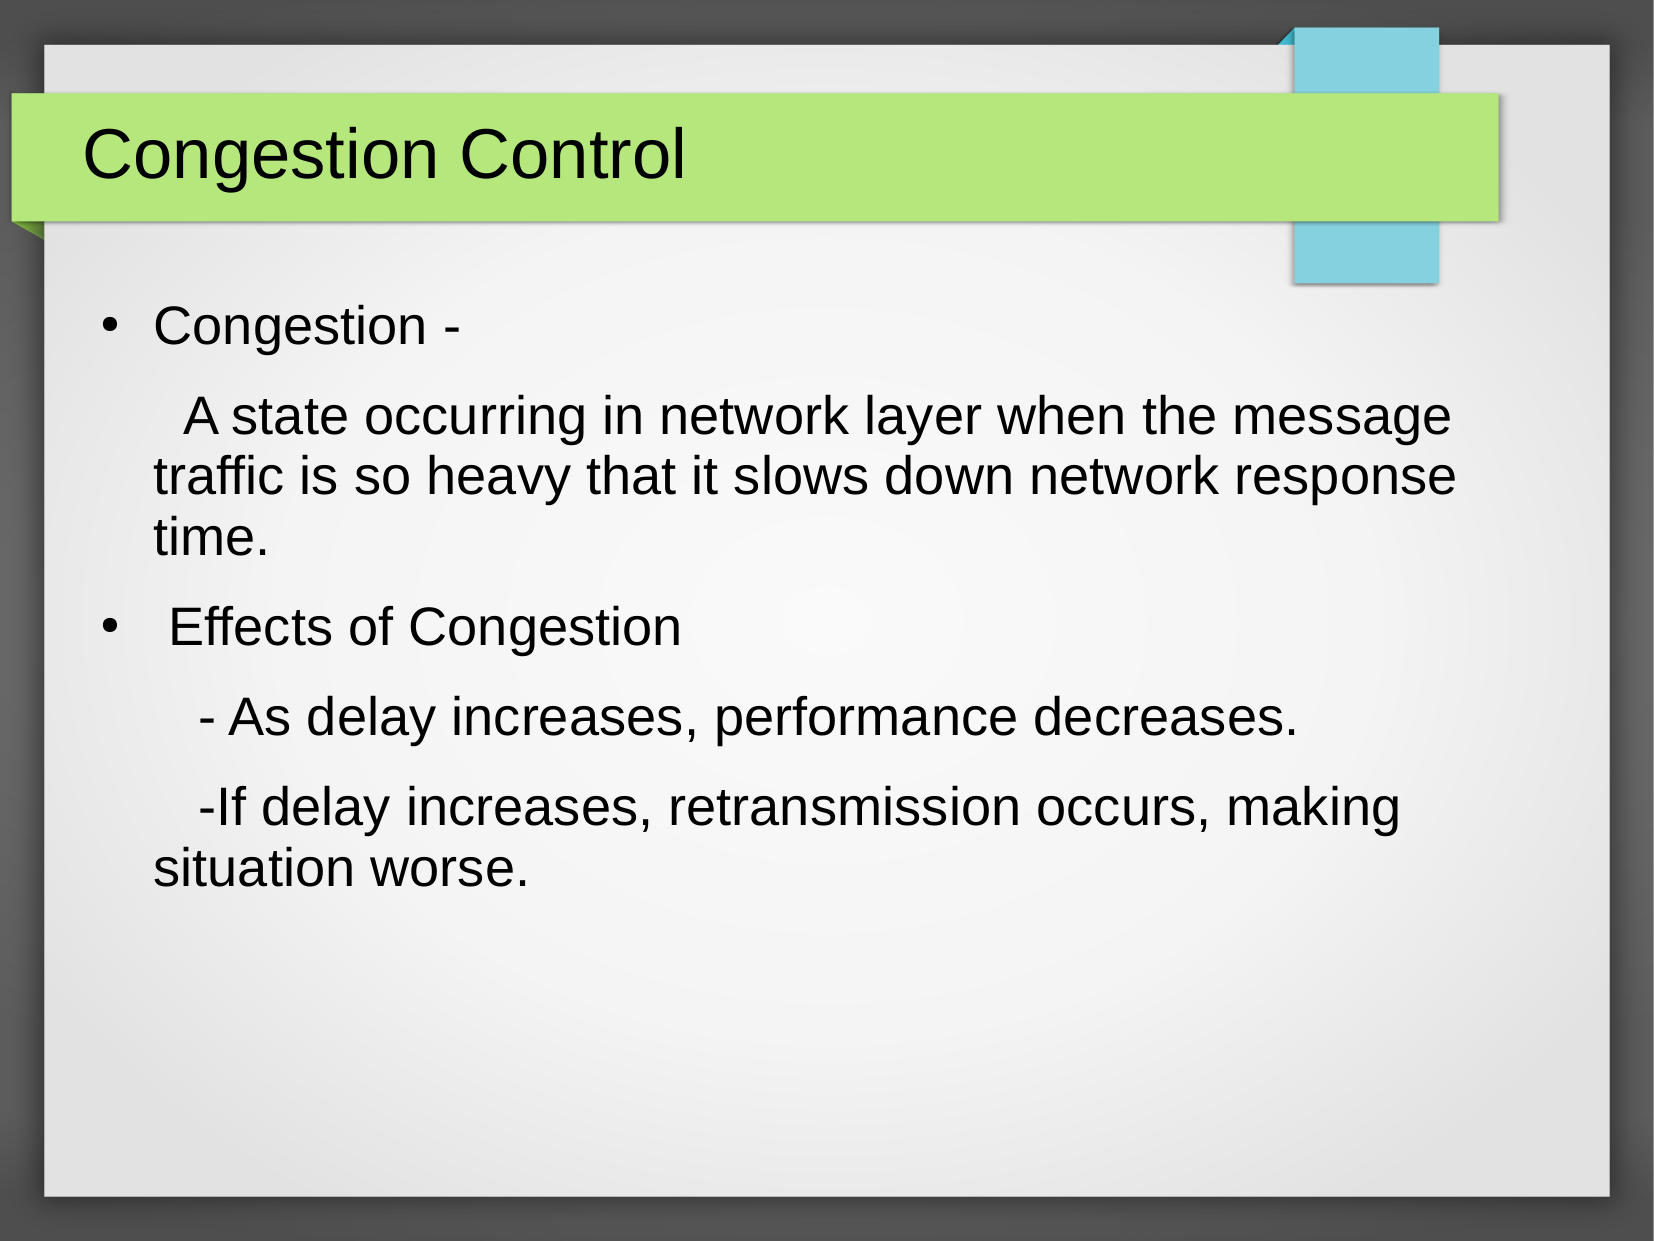

# Congestion Control
Congestion -
 A state occurring in network layer when the message traffic is so heavy that it slows down network response time.
 Effects of Congestion
 - As delay increases, performance decreases.
 -If delay increases, retransmission occurs, making situation worse.